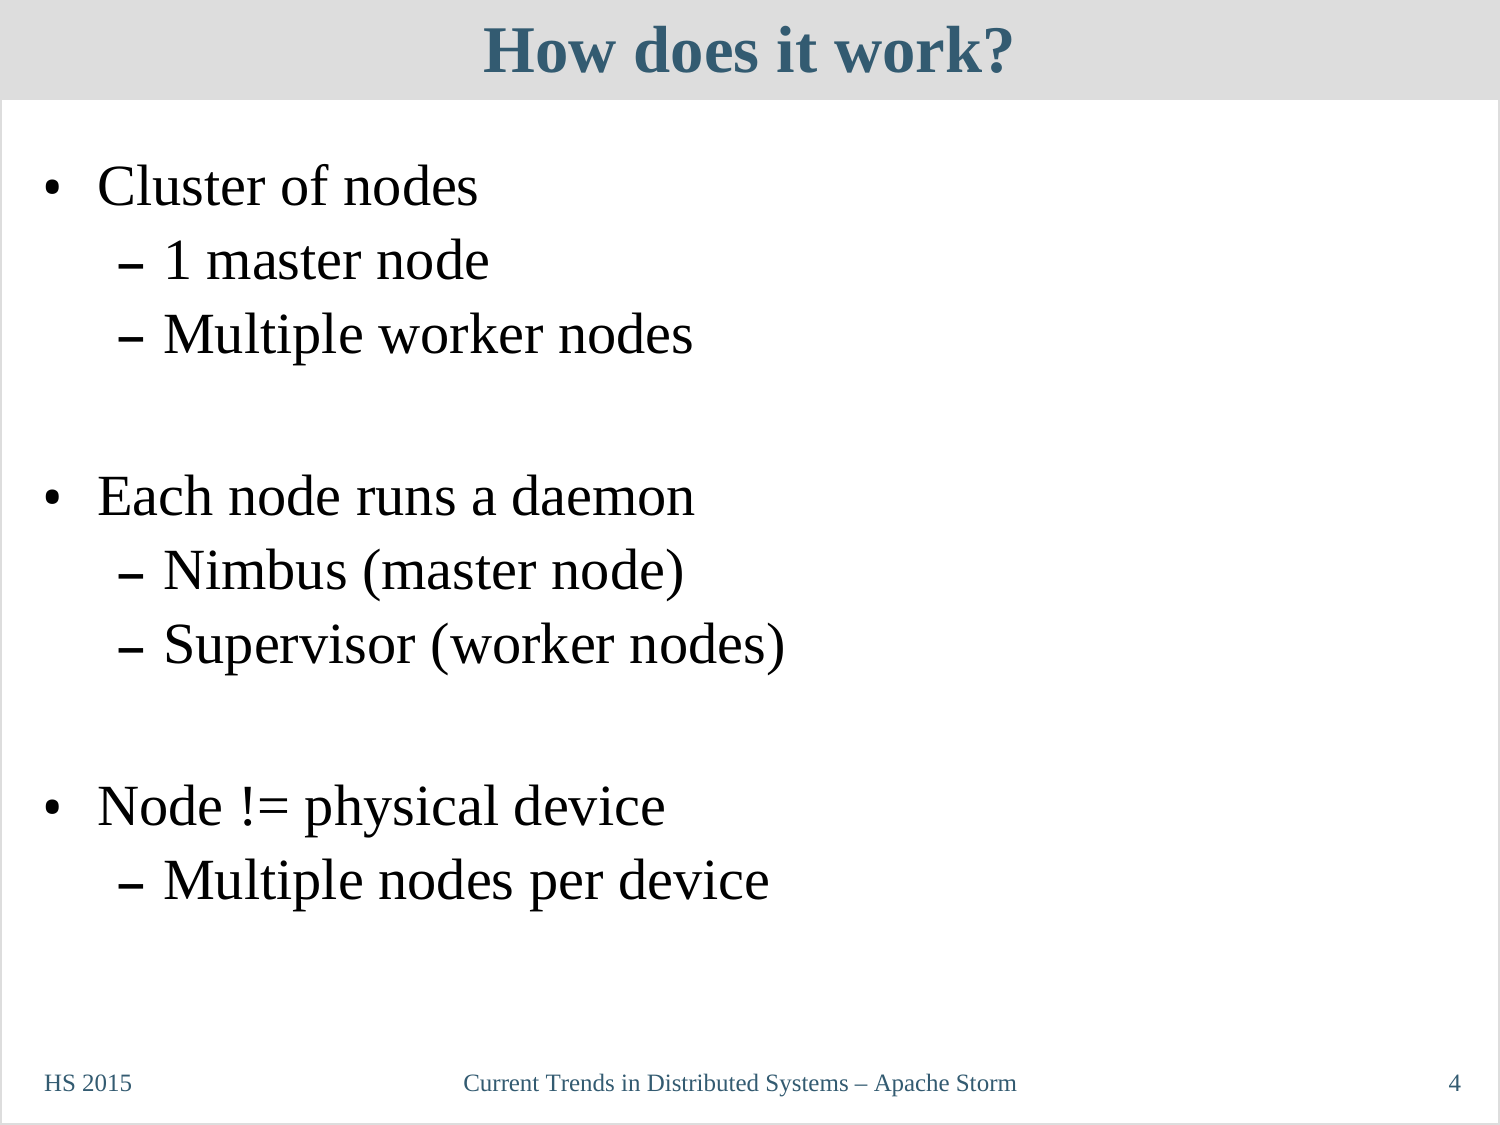

# How does it work?
Cluster of nodes
1 master node
Multiple worker nodes
Each node runs a daemon
Nimbus (master node)
Supervisor (worker nodes)
Node != physical device
Multiple nodes per device
HS 2015
Current Trends in Distributed Systems – Apache Storm